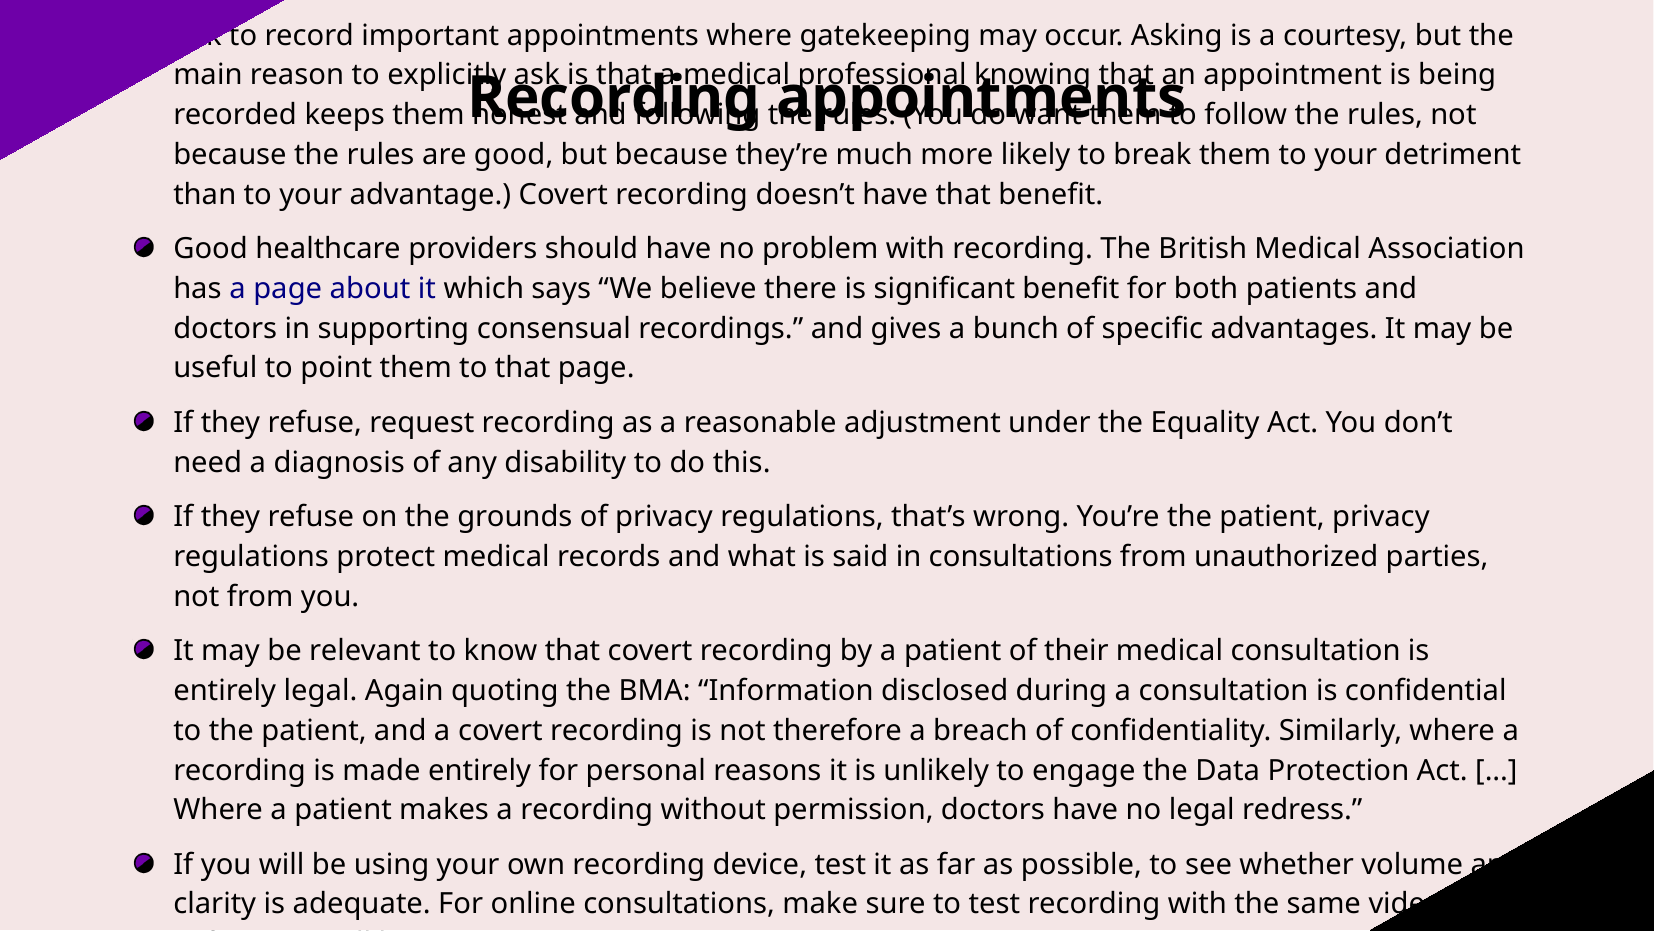

Ask to record important appointments where gatekeeping may occur. Asking is a courtesy, but the main reason to explicitly ask is that a medical professional knowing that an appointment is being recorded keeps them honest and following the rules. (You do want them to follow the rules, not because the rules are good, but because they’re much more likely to break them to your detriment than to your advantage.) Covert recording doesn’t have that benefit.
Good healthcare providers should have no problem with recording. The British Medical Association has a page about it which says “We believe there is significant benefit for both patients and doctors in supporting consensual recordings.” and gives a bunch of specific advantages. It may be useful to point them to that page.
If they refuse, request recording as a reasonable adjustment under the Equality Act. You don’t need a diagnosis of any disability to do this.
If they refuse on the grounds of privacy regulations, that’s wrong. You’re the patient, privacy regulations protect medical records and what is said in consultations from unauthorized parties, not from you.
It may be relevant to know that covert recording by a patient of their medical consultation is entirely legal. Again quoting the BMA: “Information disclosed during a consultation is confidential to the patient, and a covert recording is not therefore a breach of confidentiality. Similarly, where a recording is made entirely for personal reasons it is unlikely to engage the Data Protection Act. [...] Where a patient makes a recording without permission, doctors have no legal redress.”
If you will be using your own recording device, test it as far as possible, to see whether volume and clarity is adequate. For online consultations, make sure to test recording with the same video call software you’ll be using.
Listening to the recording later often helps to catch anything you missed.
# Recording appointments